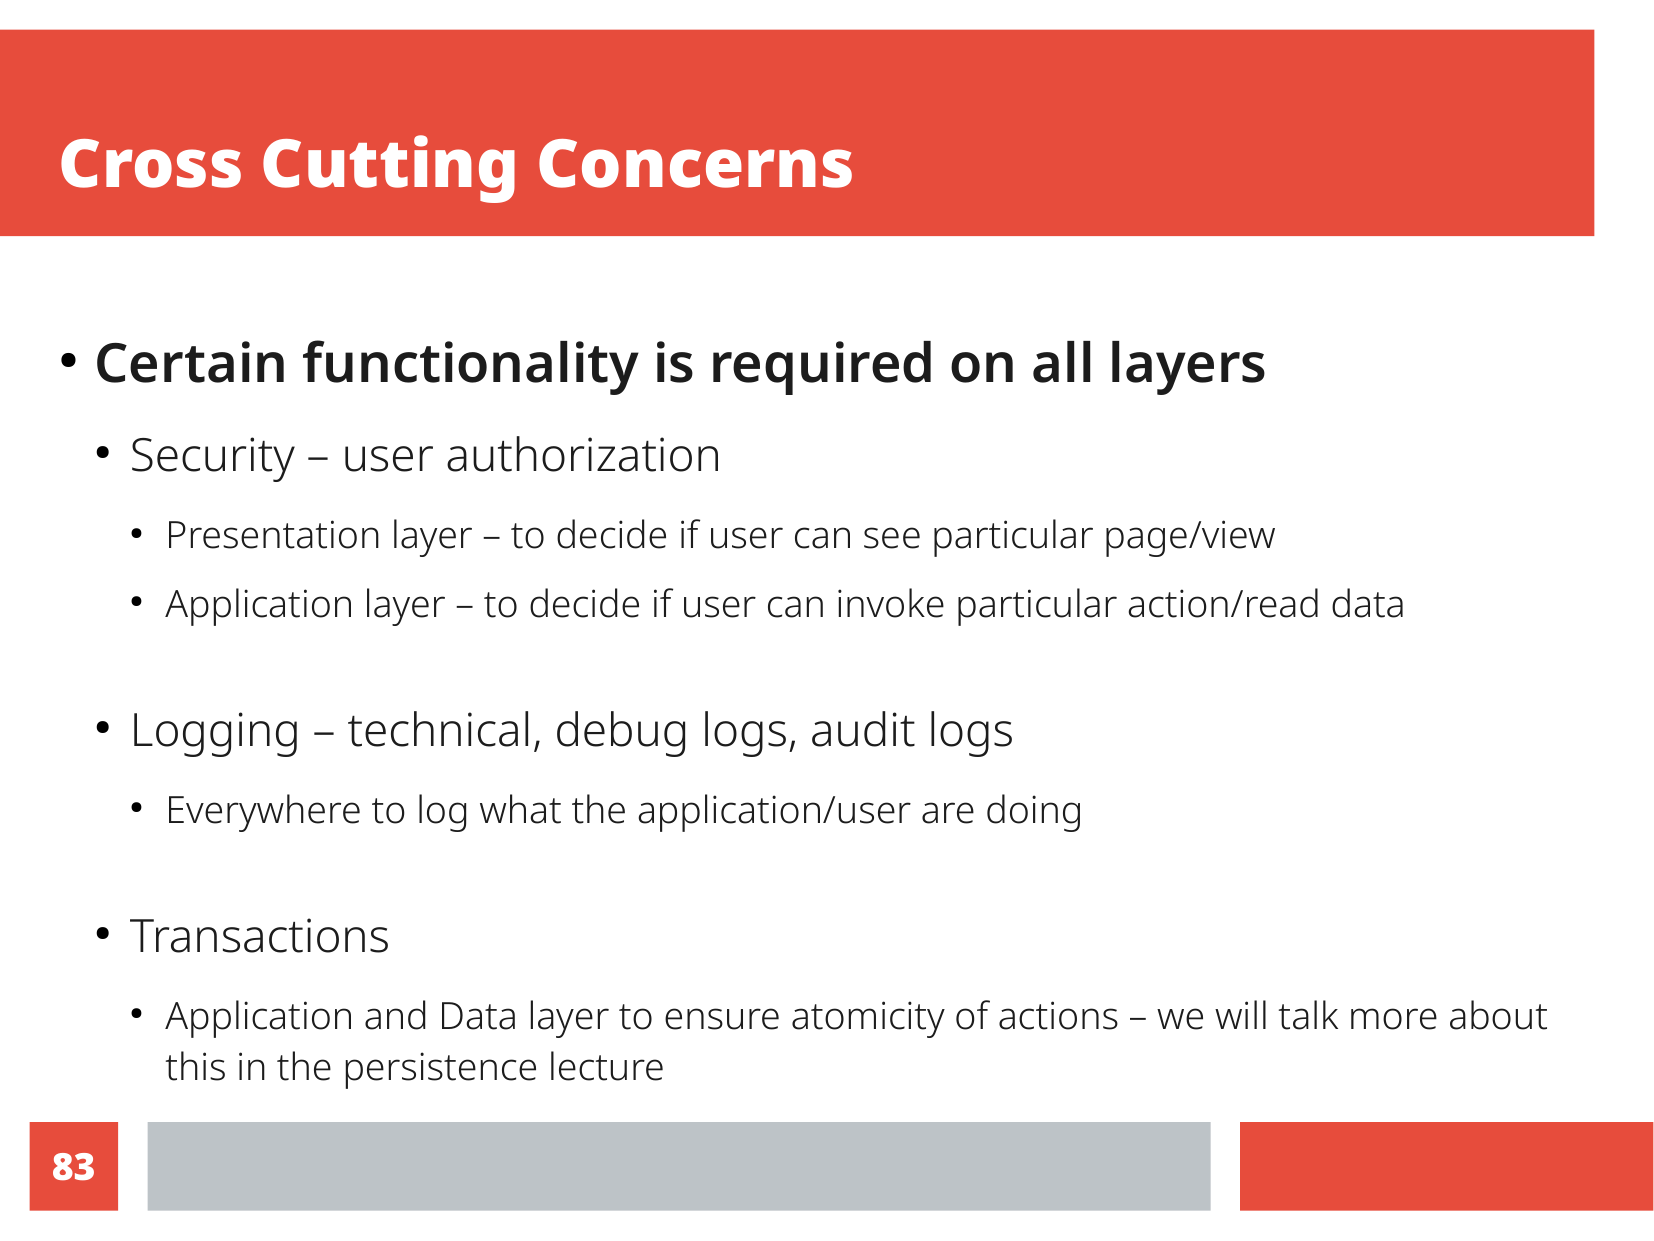

# Cross Cutting Concerns
Certain functionality is required on all layers
Security – user authorization
Presentation layer – to decide if user can see particular page/view
Application layer – to decide if user can invoke particular action/read data
Logging – technical, debug logs, audit logs
Everywhere to log what the application/user are doing
Transactions
Application and Data layer to ensure atomicity of actions – we will talk more about this in the persistence lecture
83